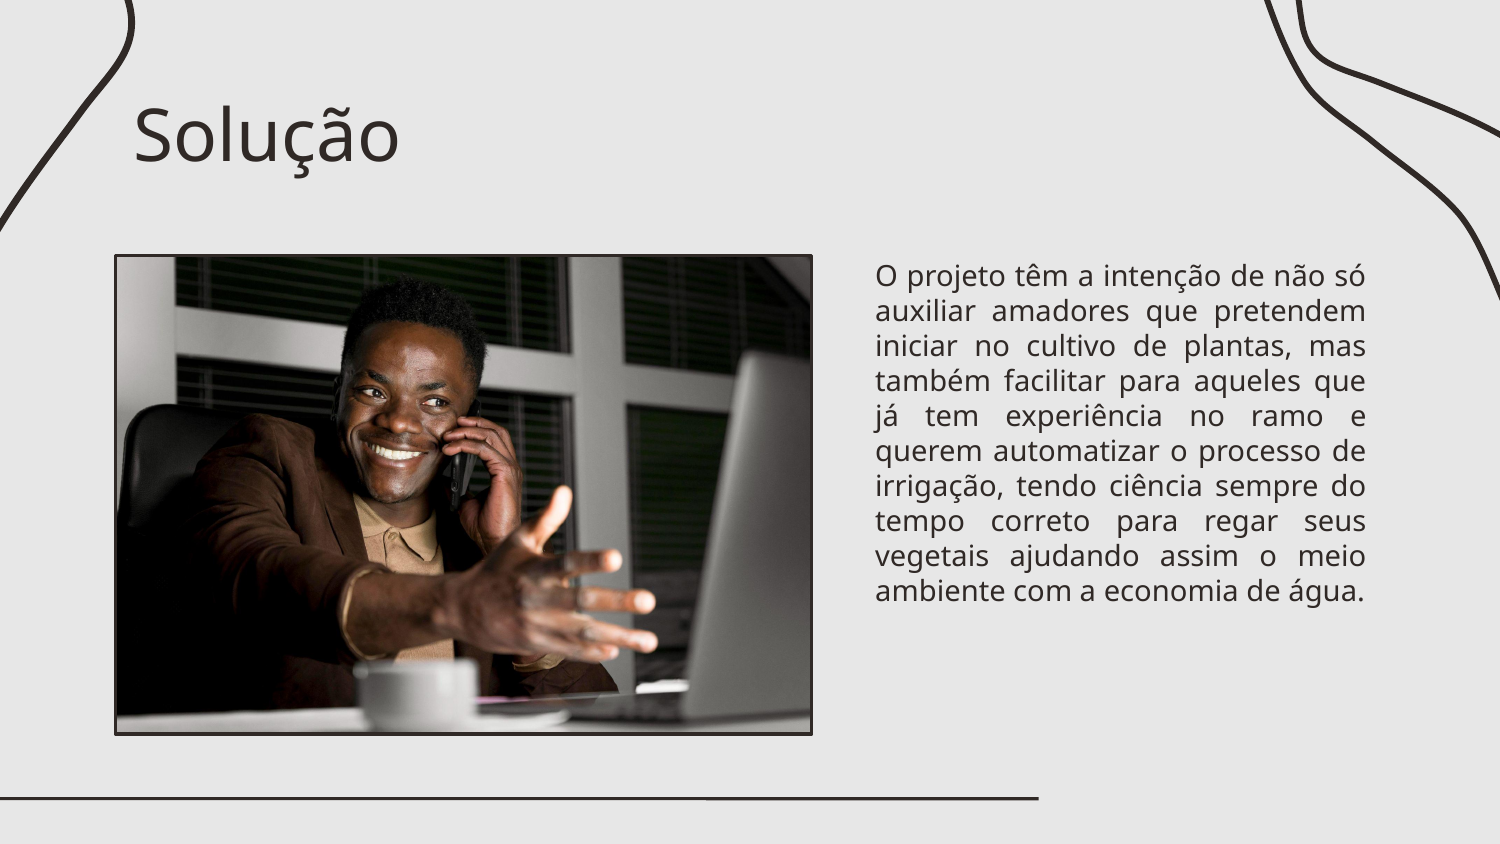

# Solução
O projeto têm a intenção de não só auxiliar amadores que pretendem iniciar no cultivo de plantas, mas também facilitar para aqueles que já tem experiência no ramo e querem automatizar o processo de irrigação, tendo ciência sempre do tempo correto para regar seus vegetais ajudando assim o meio ambiente com a economia de água.